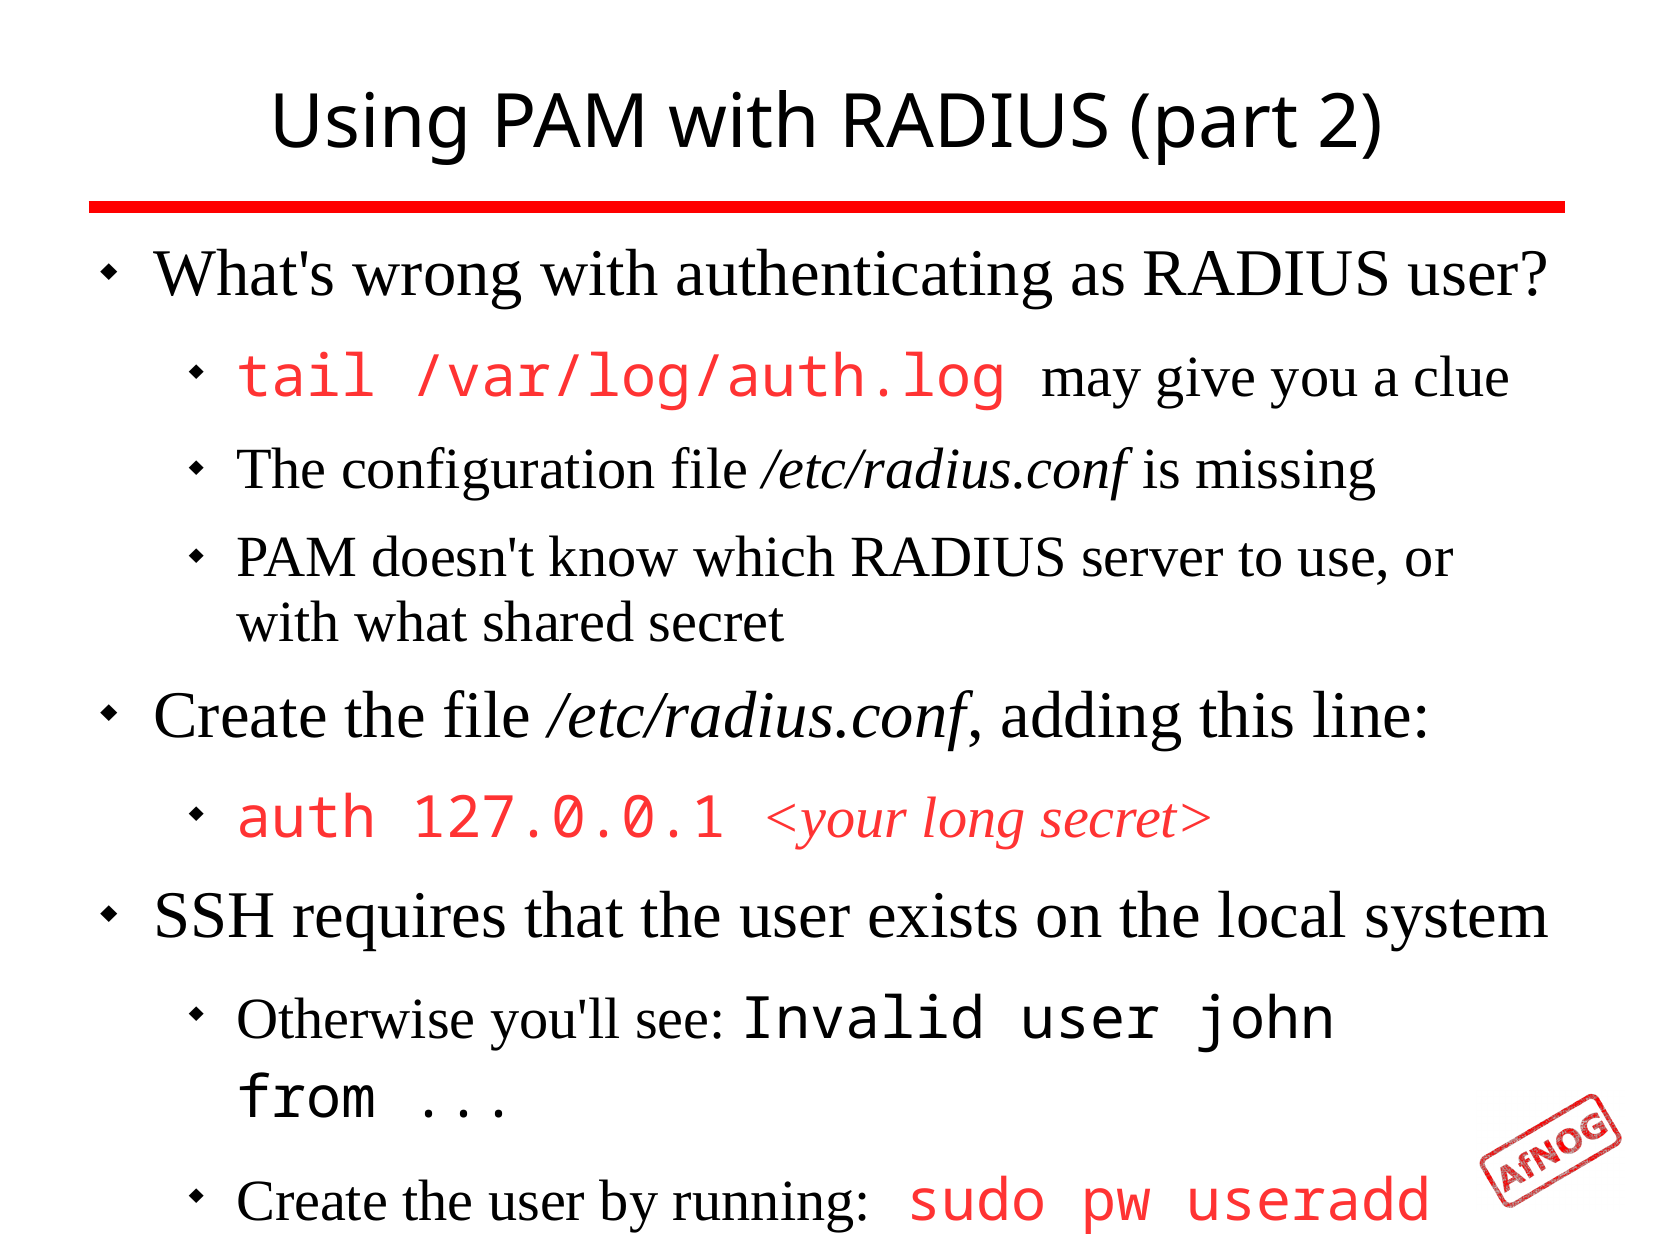

# Using PAM with RADIUS (part 2)
What's wrong with authenticating as RADIUS user?
tail /var/log/auth.log may give you a clue
The configuration file /etc/radius.conf is missing
PAM doesn't know which RADIUS server to use, or with what shared secret
Create the file /etc/radius.conf, adding this line:
auth 127.0.0.1 <your long secret>
SSH requires that the user exists on the local system
Otherwise you'll see: Invalid user john from ...
Create the user by running: sudo pw useradd john
Try ssh john@pcXX.sse.ws.afnog.org again